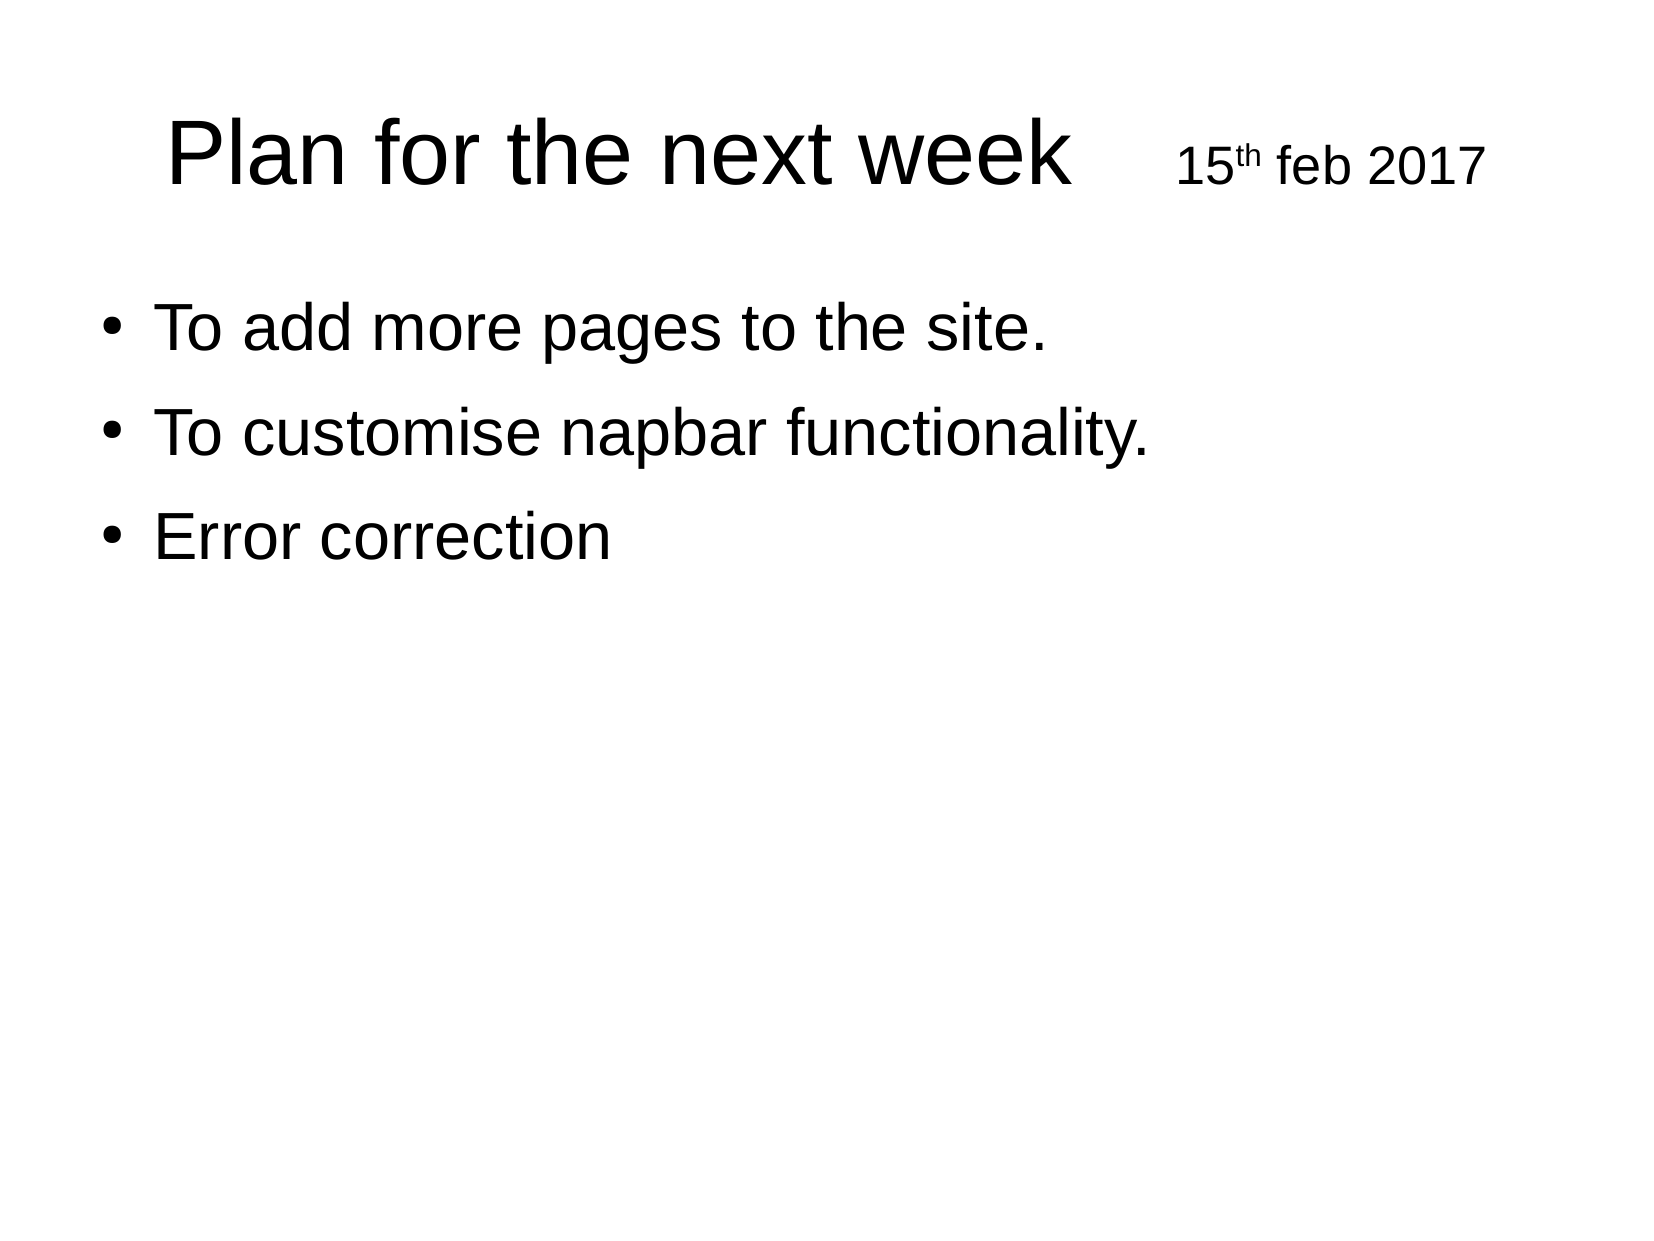

# Plan for the next week 15th feb 2017
To add more pages to the site.
To customise napbar functionality.
Error correction